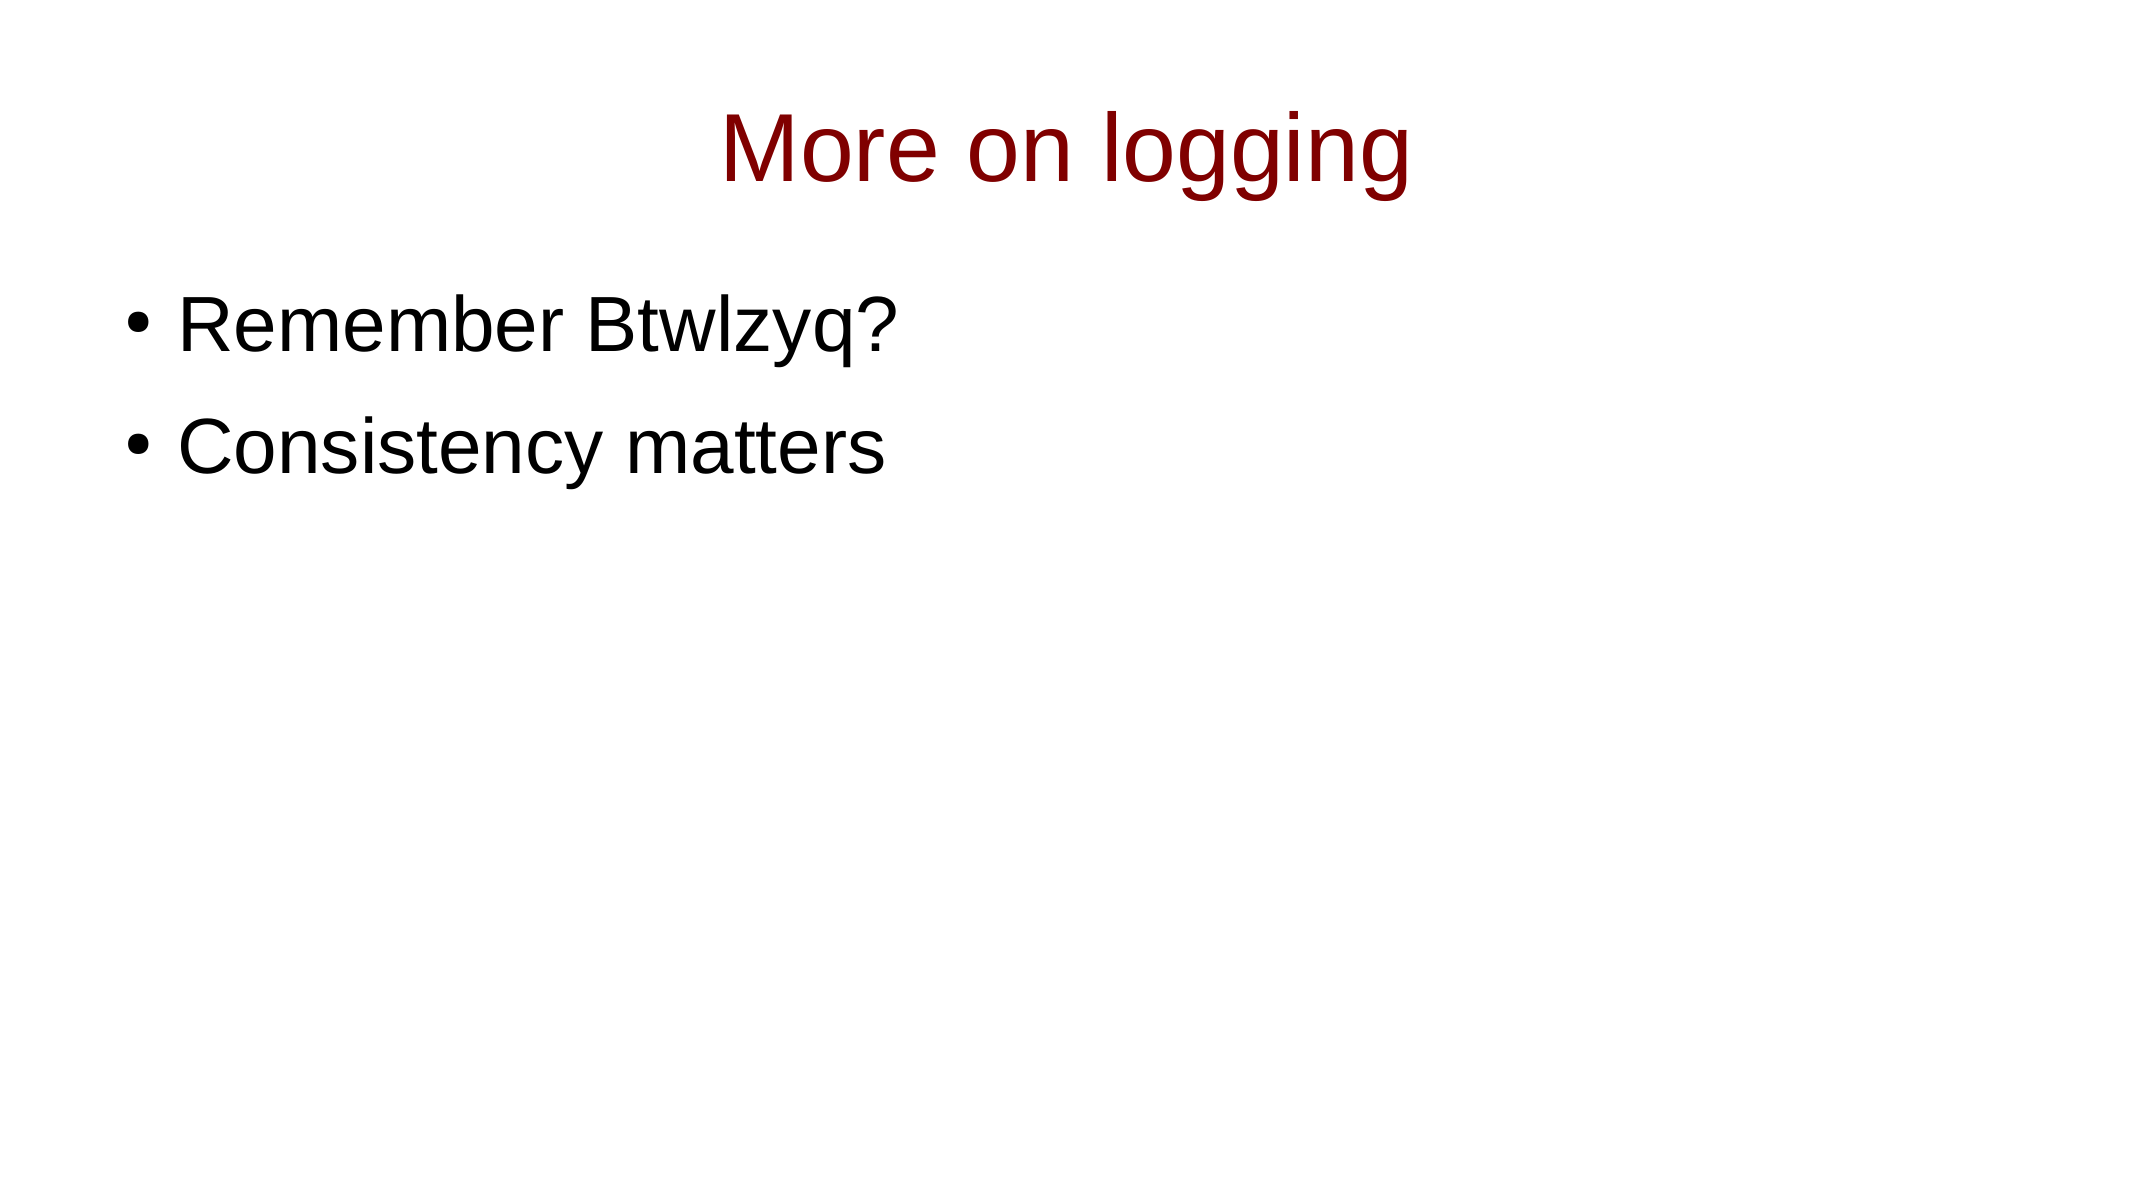

# More on logging
Remember Btwlzyq?
Consistency matters